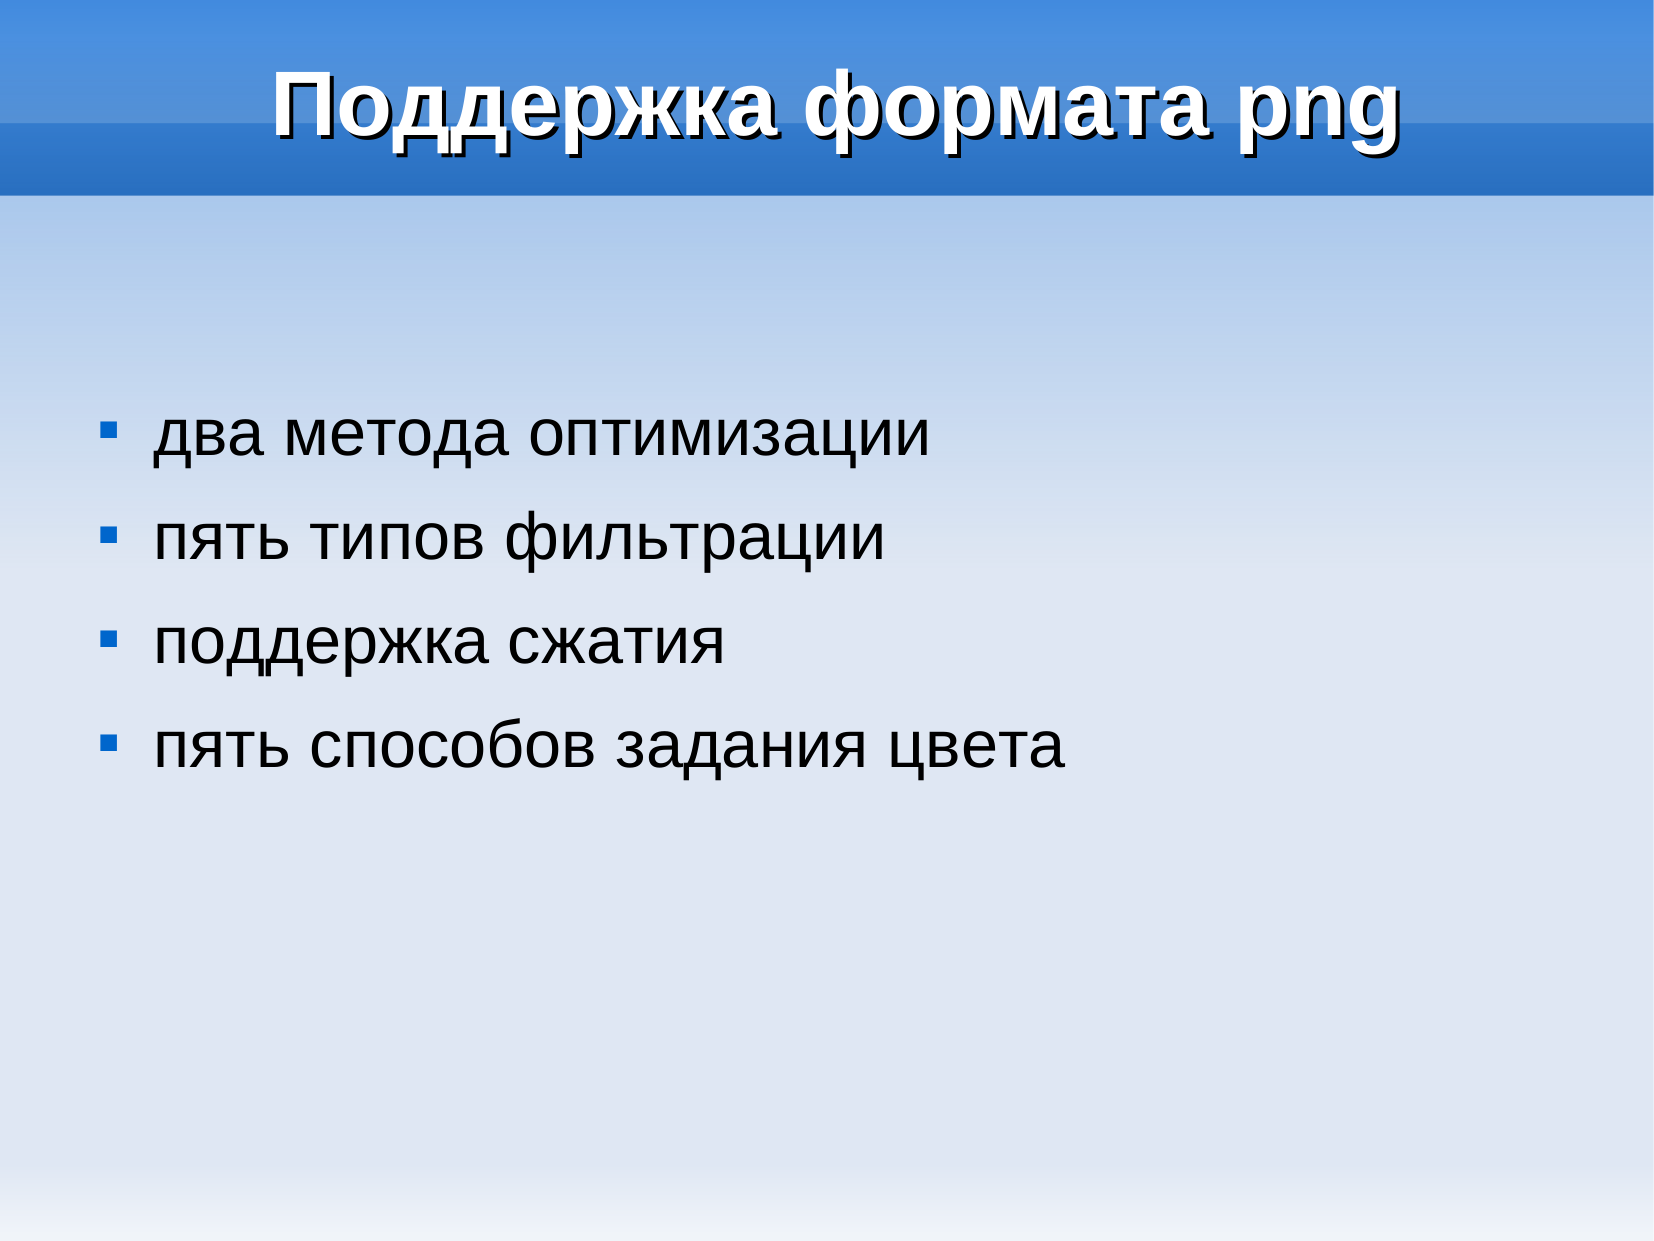

# Поддержка формата png
два метода оптимизации
пять типов фильтрации
поддержка сжатия
пять способов задания цвета